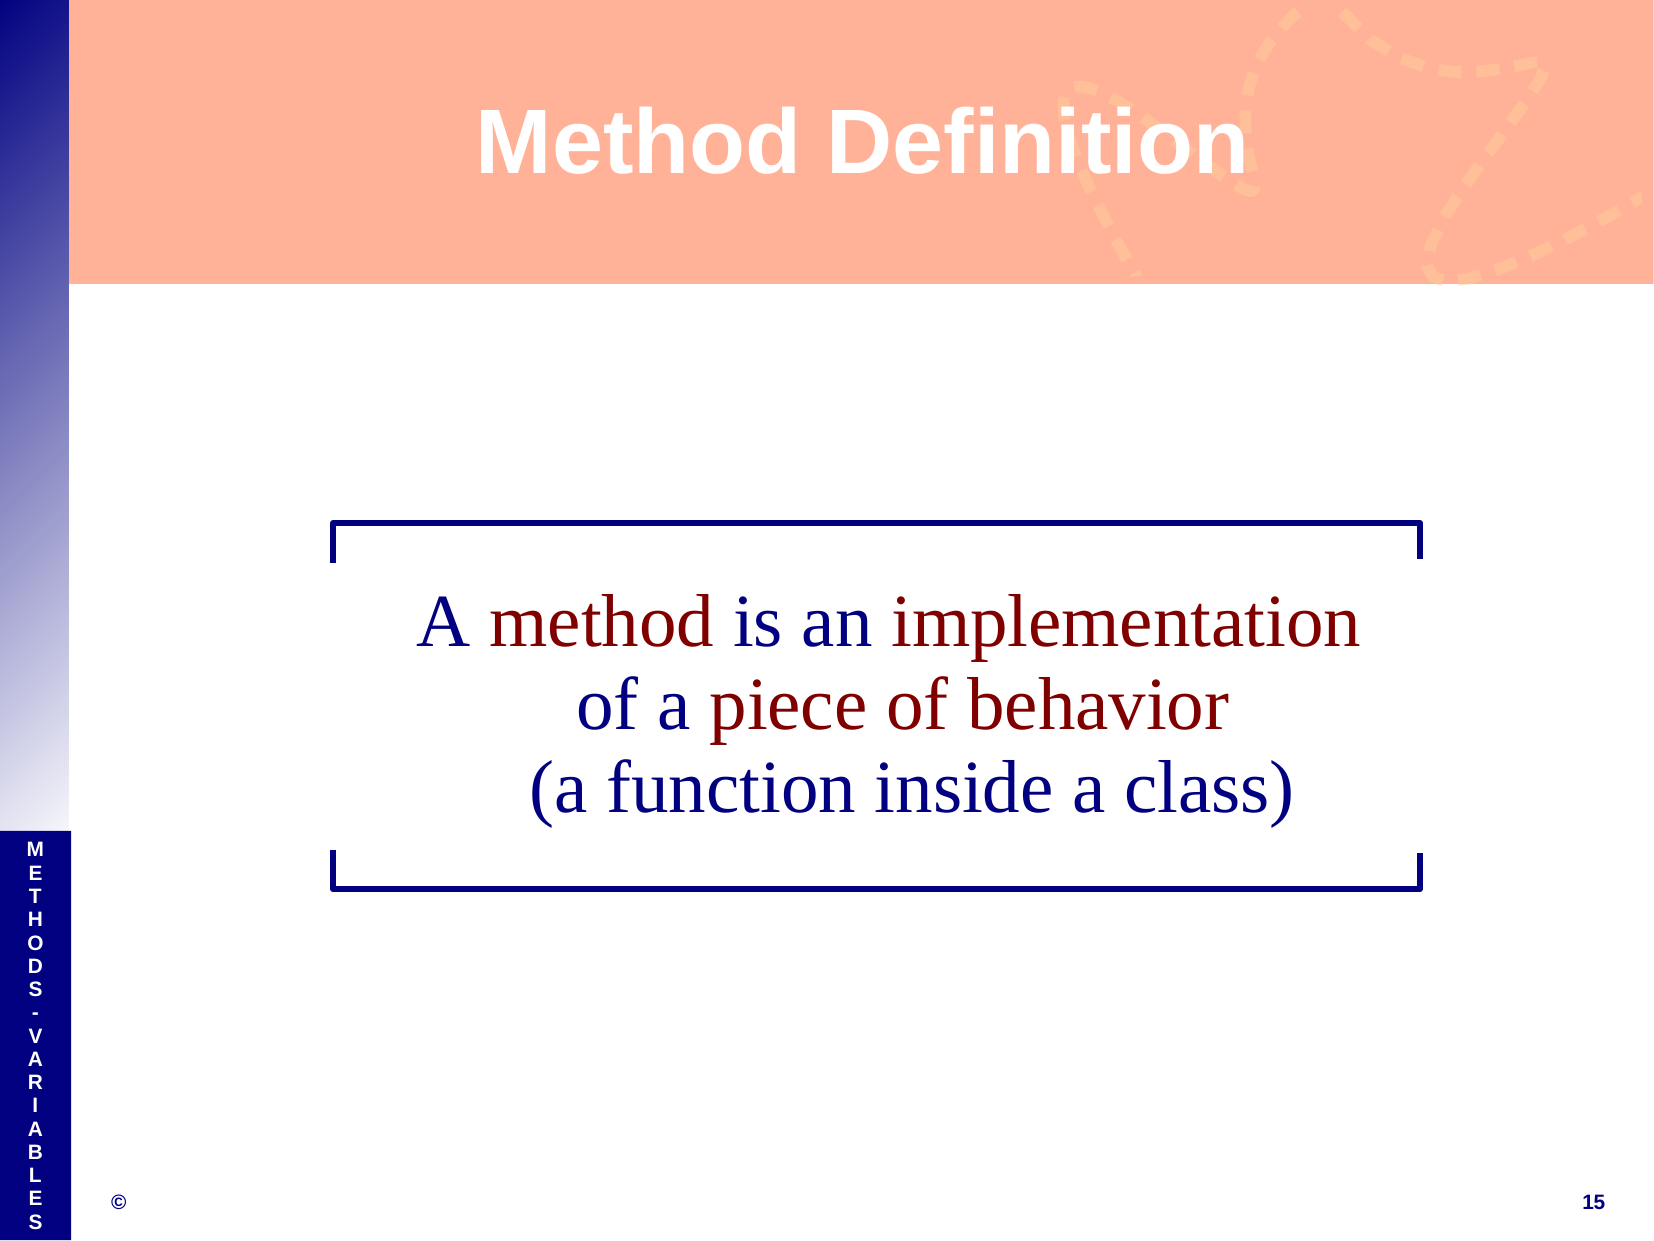

# Method Definition
A method is an implementation of a piece of behavior
(a function inside a class)
M
E
T
H
O
D
S
-
V
A
R
I
A
B
L
E
S